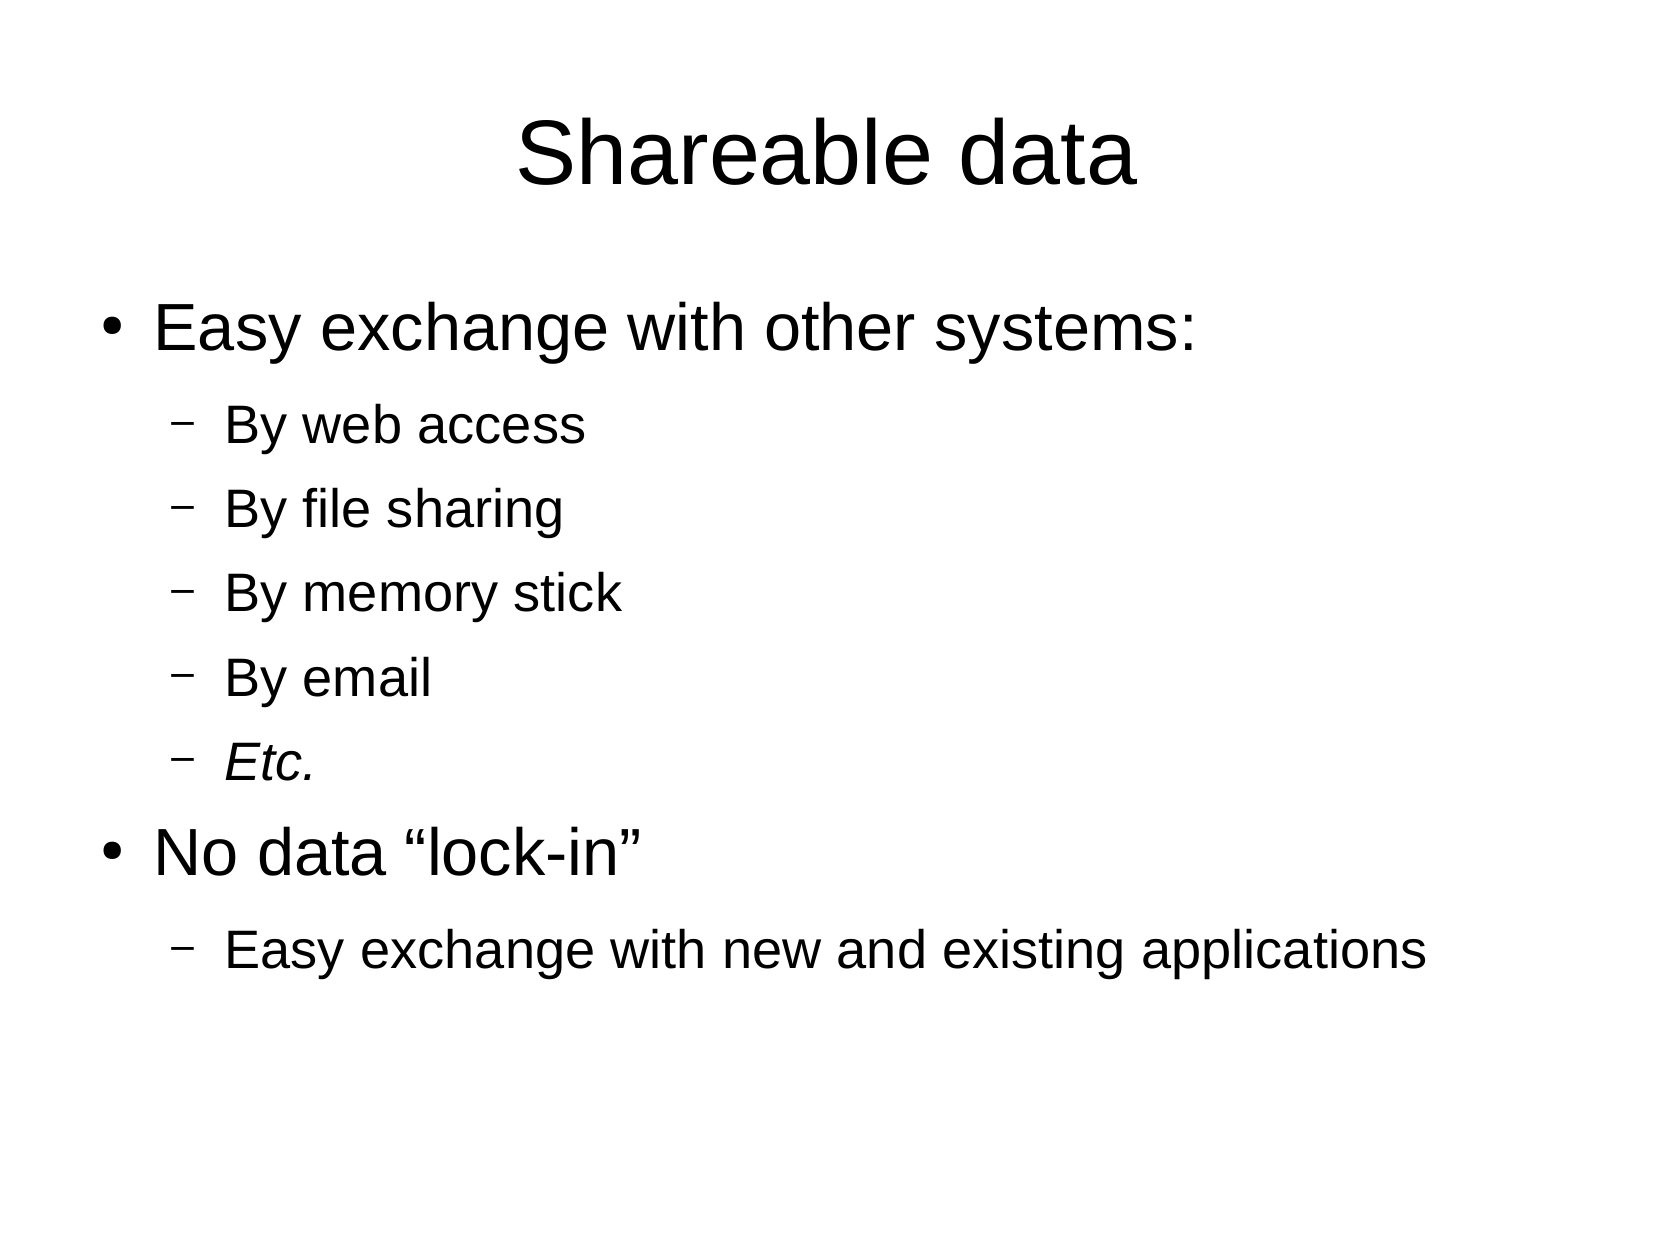

# Shareable data
Easy exchange with other systems:
By web access
By file sharing
By memory stick
By email
Etc.
No data “lock-in”
Easy exchange with new and existing applications